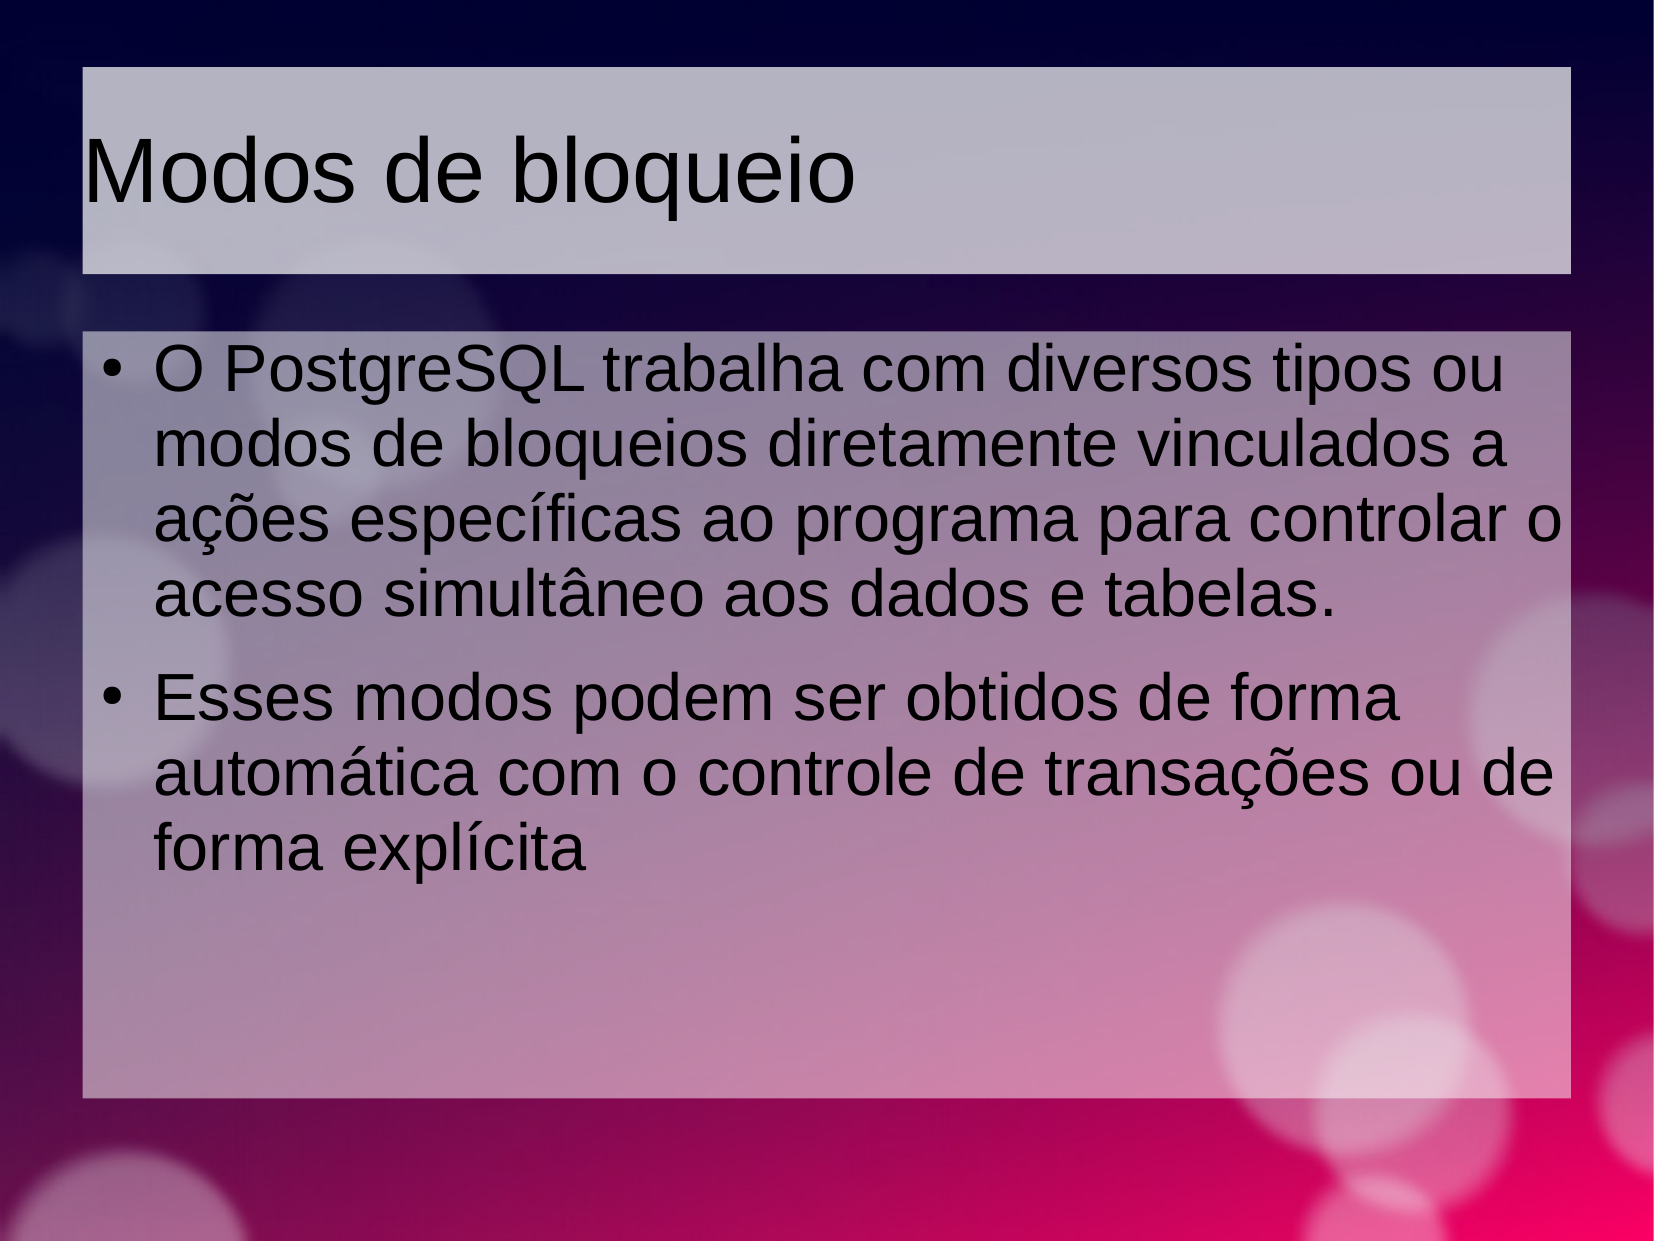

# Modos de bloqueio
O PostgreSQL trabalha com diversos tipos ou modos de bloqueios diretamente vinculados a ações específicas ao programa para controlar o acesso simultâneo aos dados e tabelas.
Esses modos podem ser obtidos de forma automática com o controle de transações ou de forma explícita